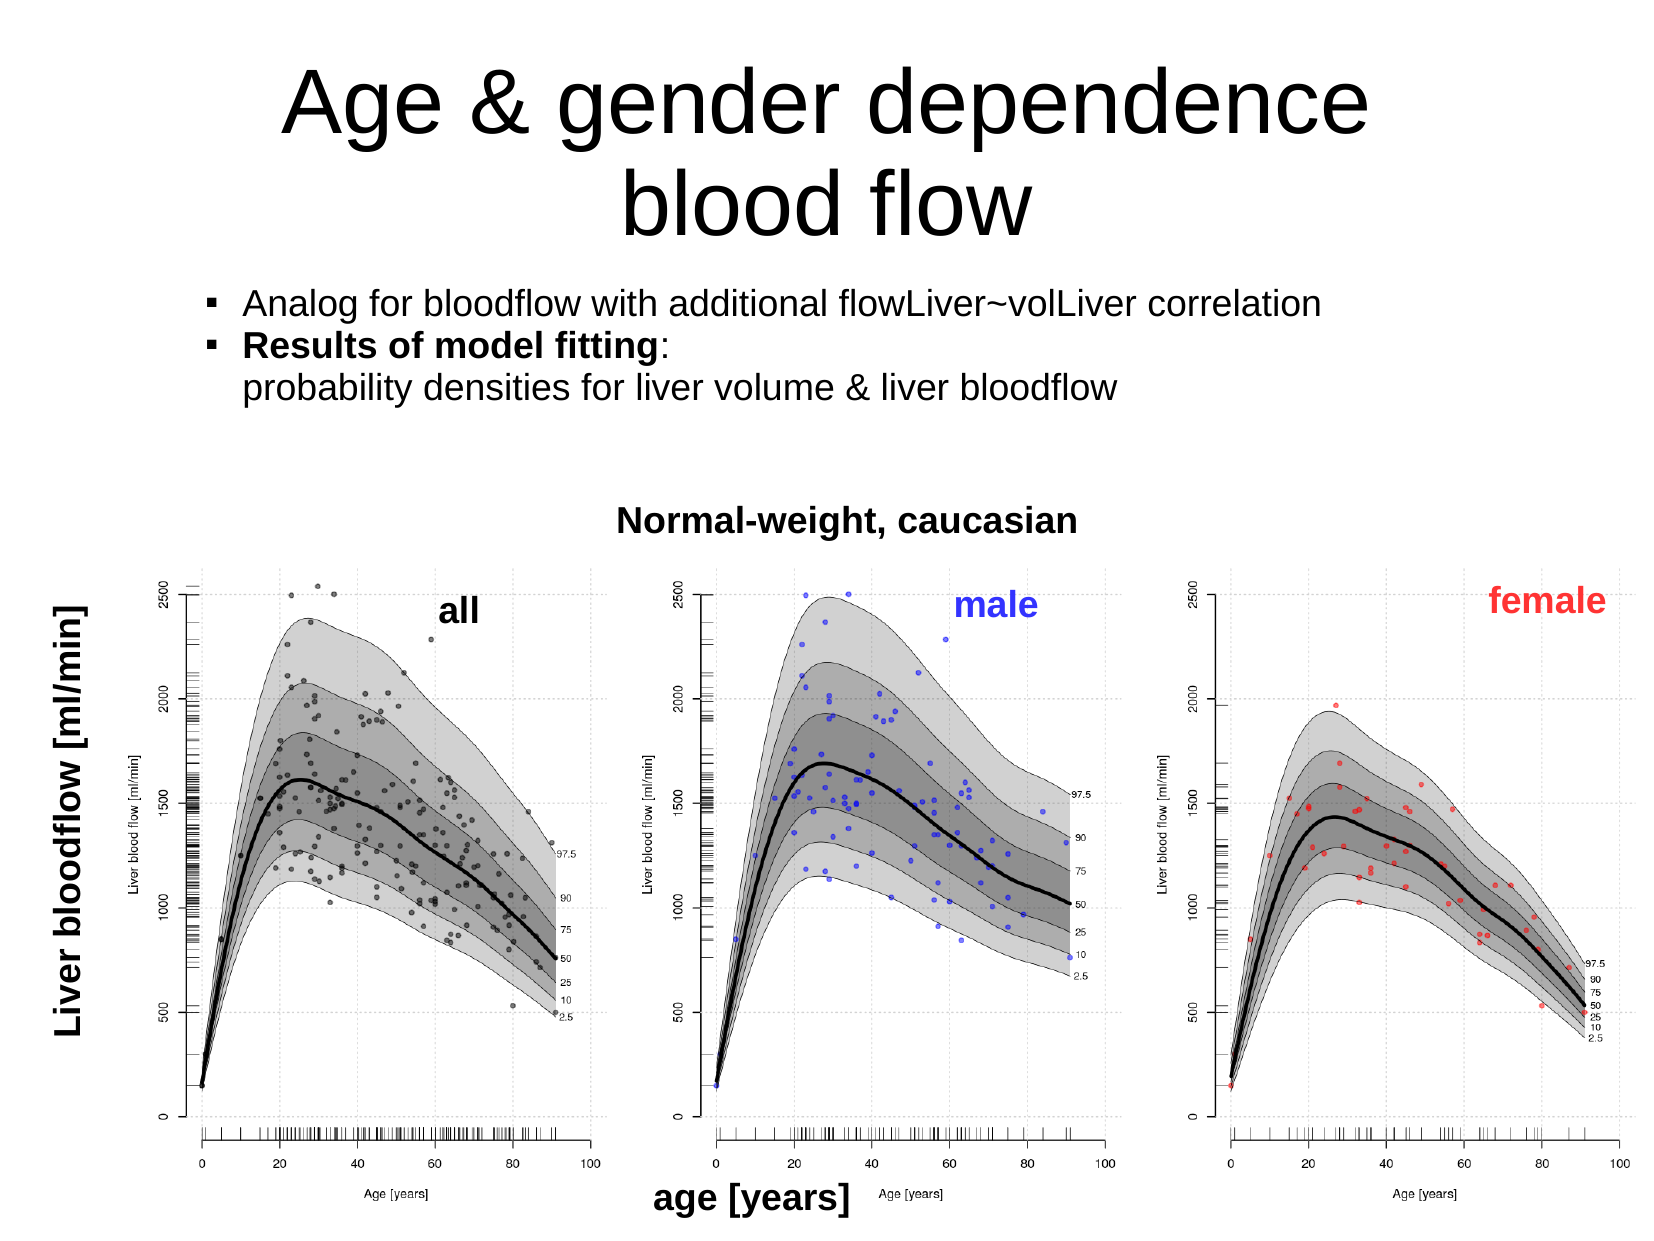

# Age & gender dependence blood flow
Analog for bloodflow with additional flowLiver~volLiver correlation
Results of model fitting:
probability densities for liver volume & liver bloodflow
Normal-weight, caucasian
female
male
all
Liver bloodflow [ml/min]
age [years]